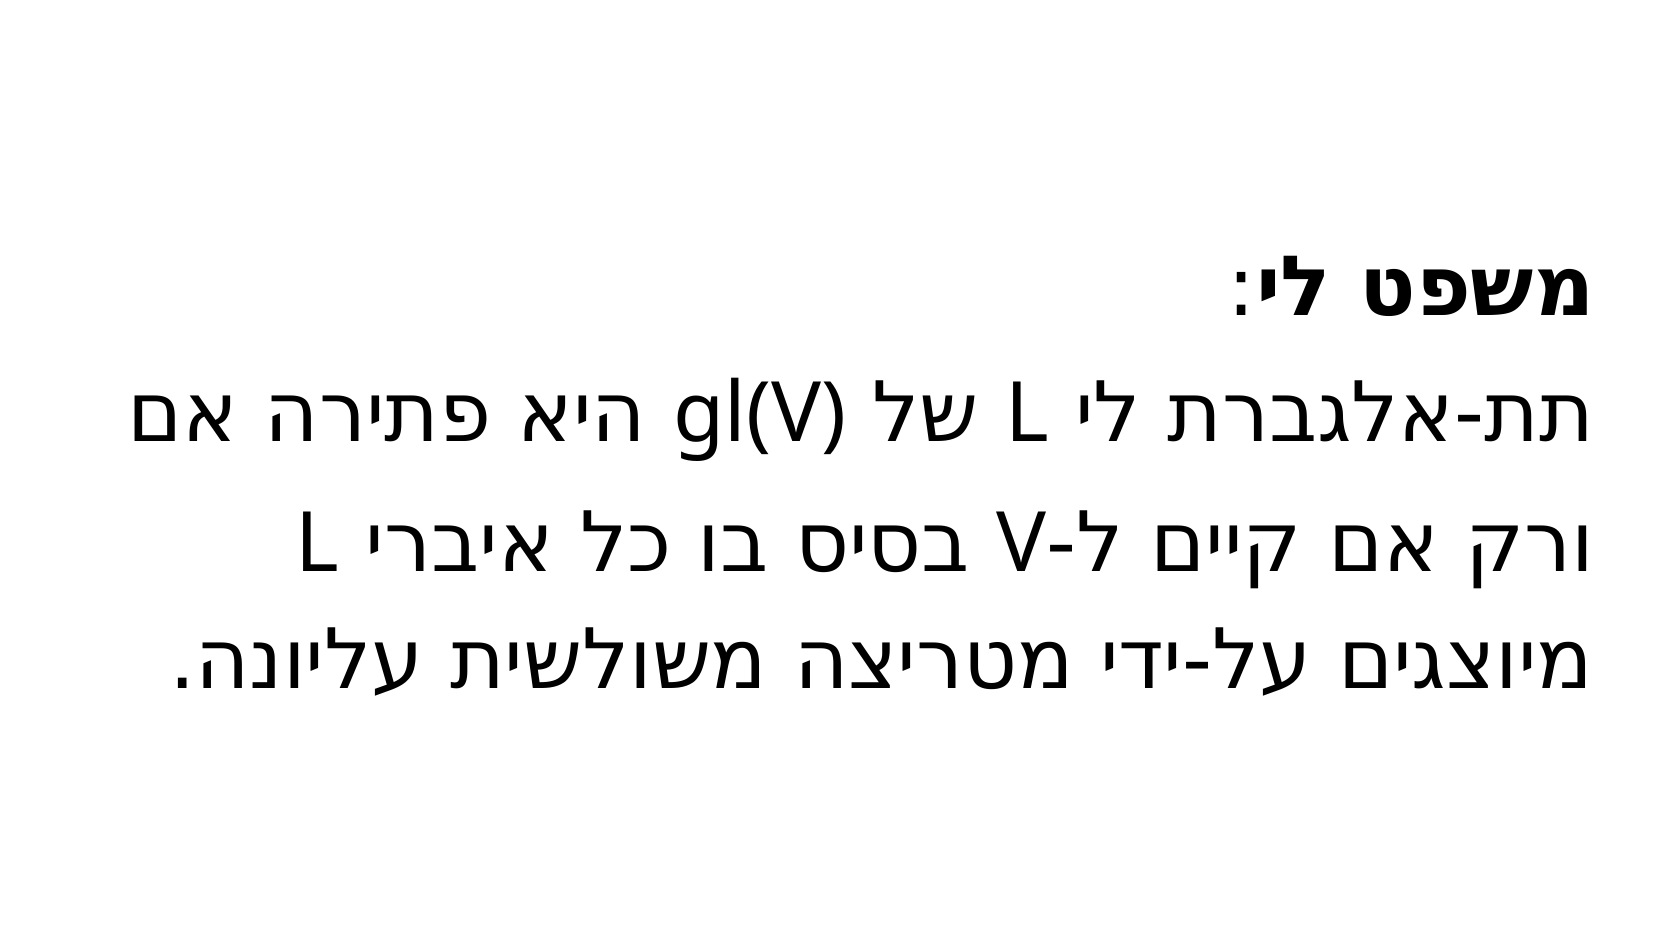

# משפט לי: תת-אלגברת לי L של gl(V) היא פתירה אם ורק אם קיים ל-V בסיס בו כל איברי L מיוצגים על-ידי מטריצה משולשית עליונה.